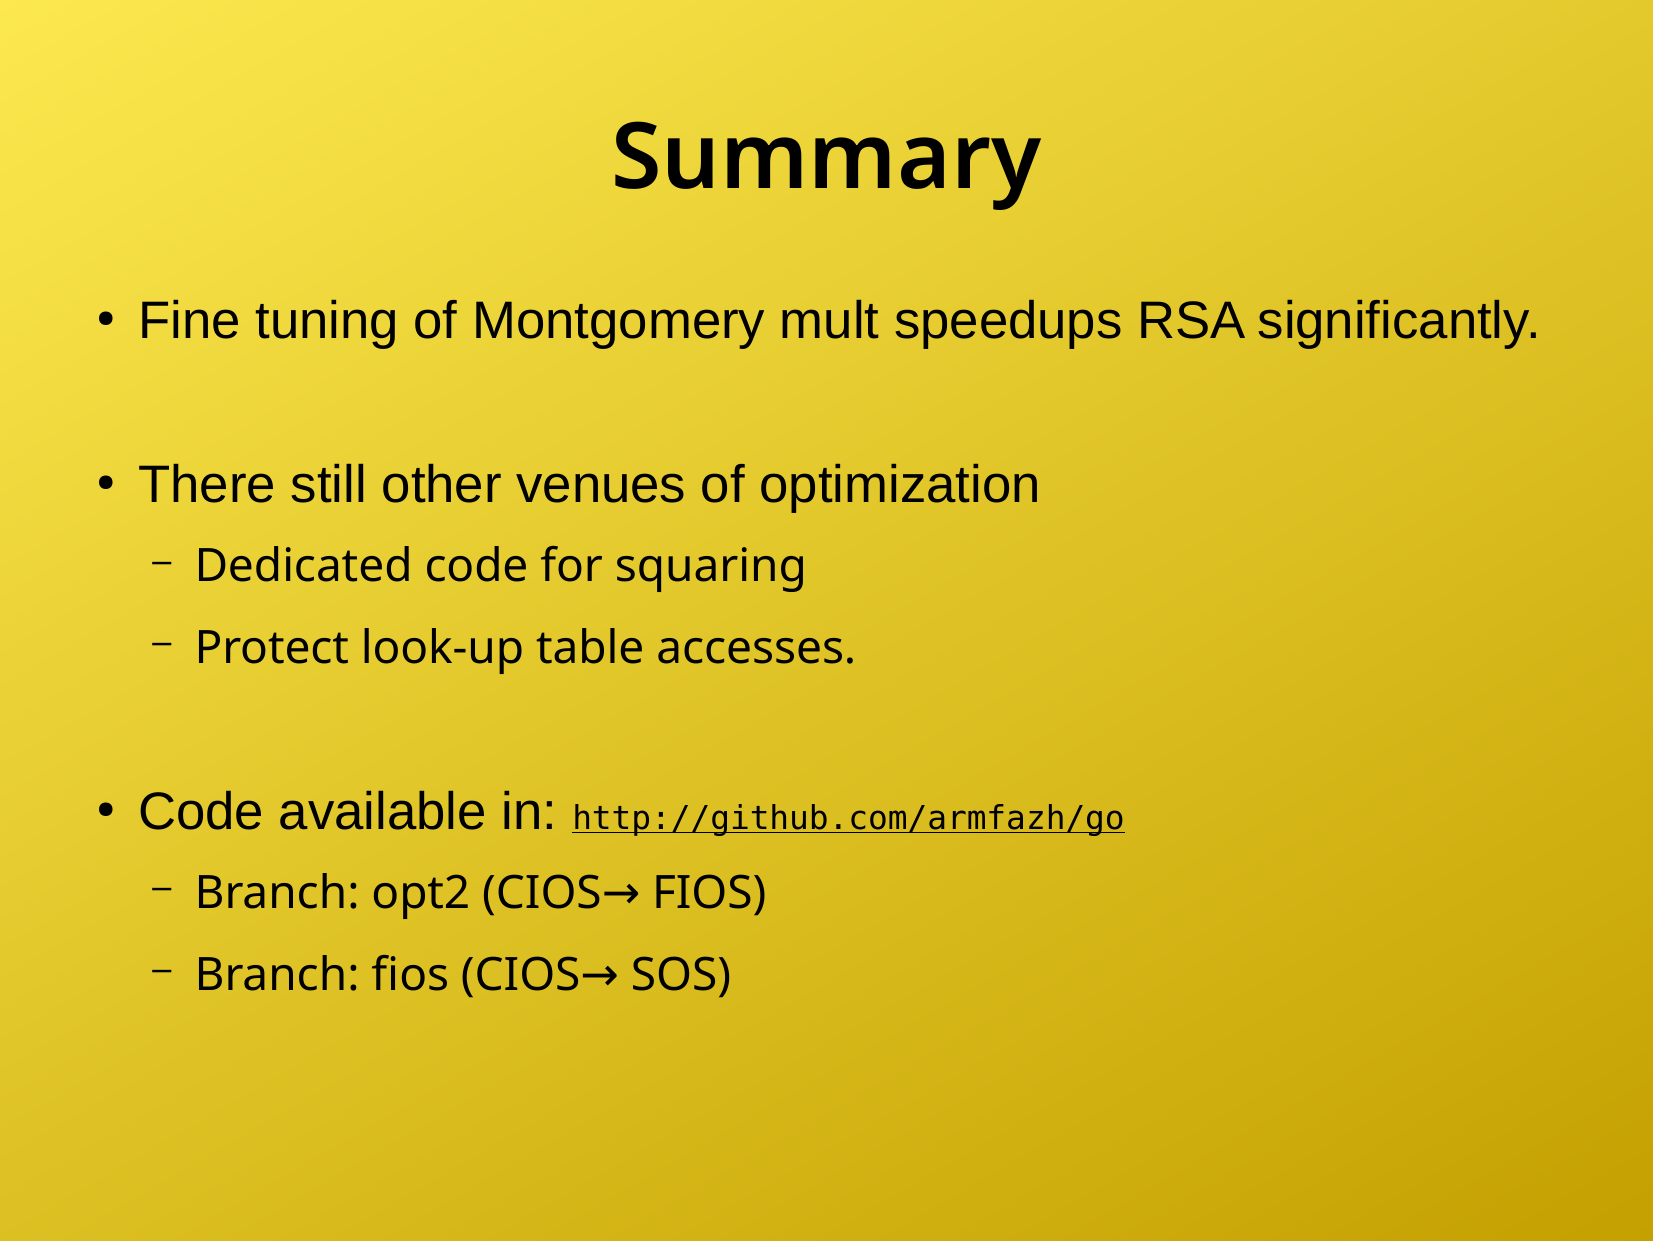

# Summary
Fine tuning of Montgomery mult speedups RSA significantly.
There still other venues of optimization
Dedicated code for squaring
Protect look-up table accesses.
Code available in: http://github.com/armfazh/go
Branch: opt2 (CIOS→ FIOS)
Branch: fios (CIOS→ SOS)